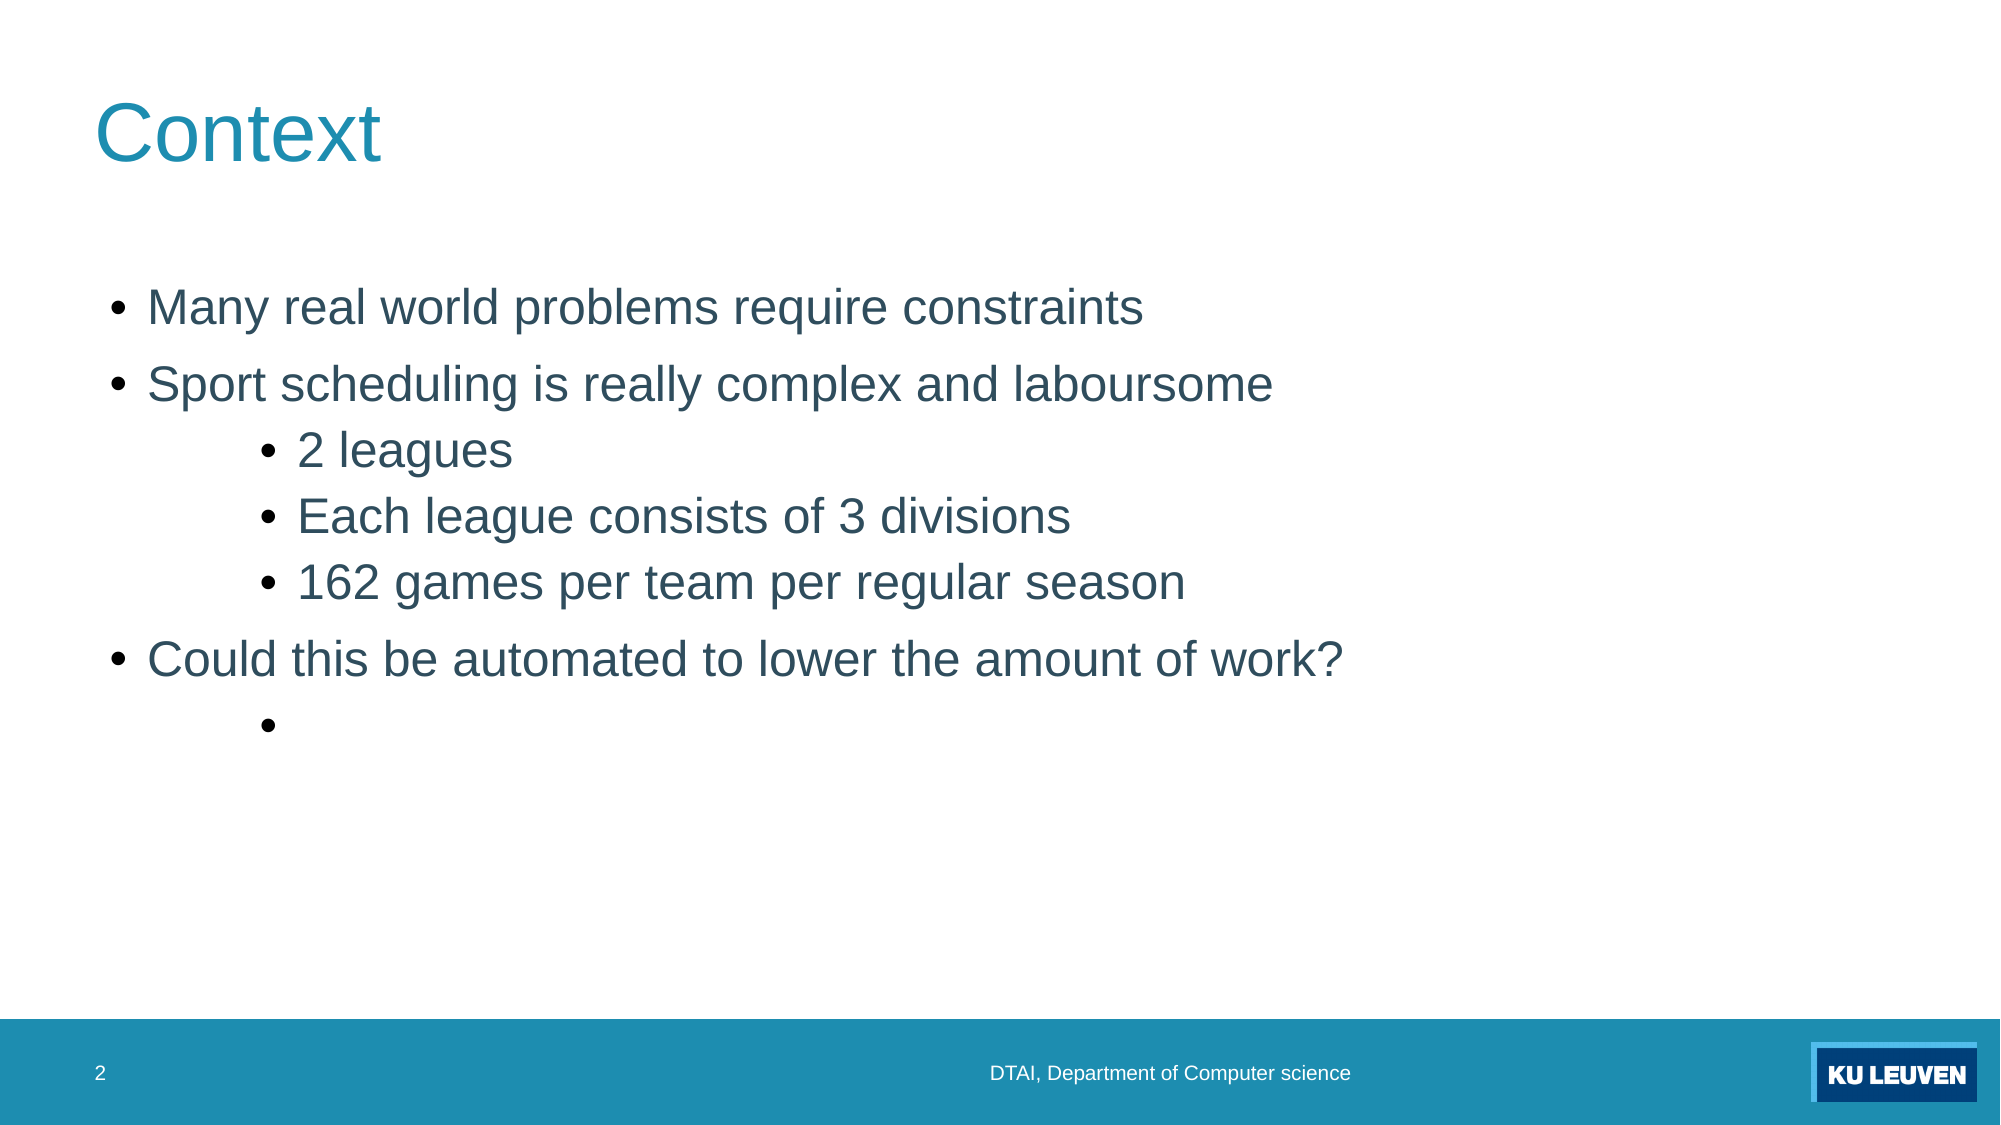

Context
# Many real world problems require constraints
Sport scheduling is really complex and laboursome
2 leagues
Each league consists of 3 divisions
162 games per team per regular season
Could this be automated to lower the amount of work?
DTAI, Department of Computer science